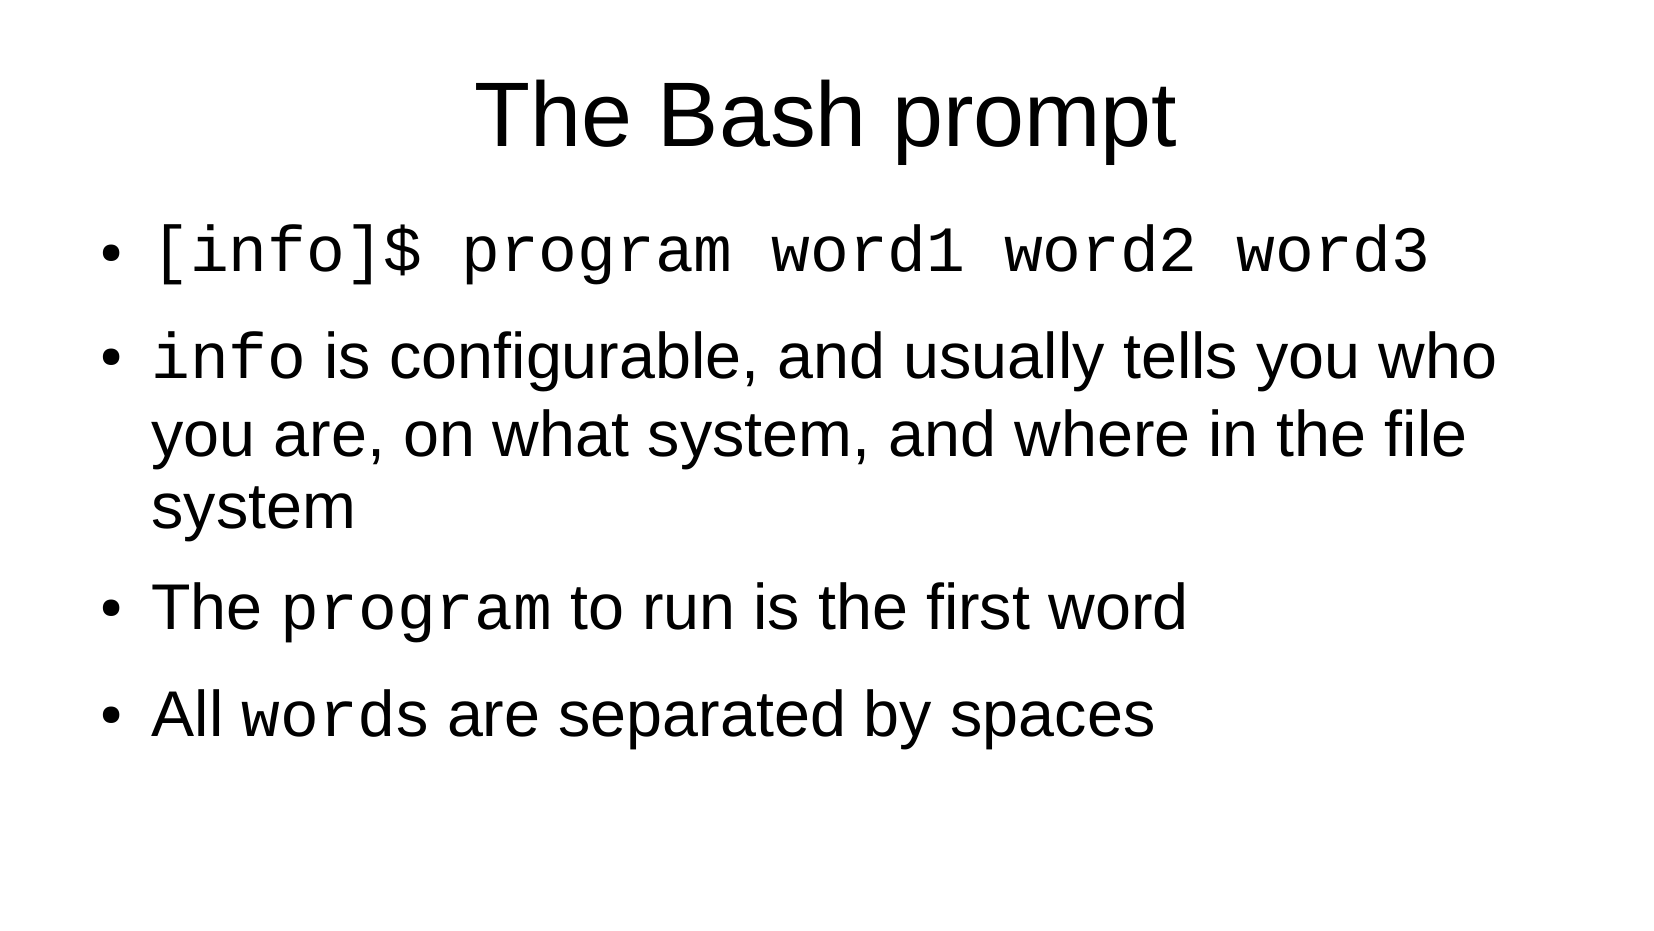

# The Bash prompt
[info]$ program word1 word2 word3
info is configurable, and usually tells you who you are, on what system, and where in the file system
The program to run is the first word
All words are separated by spaces